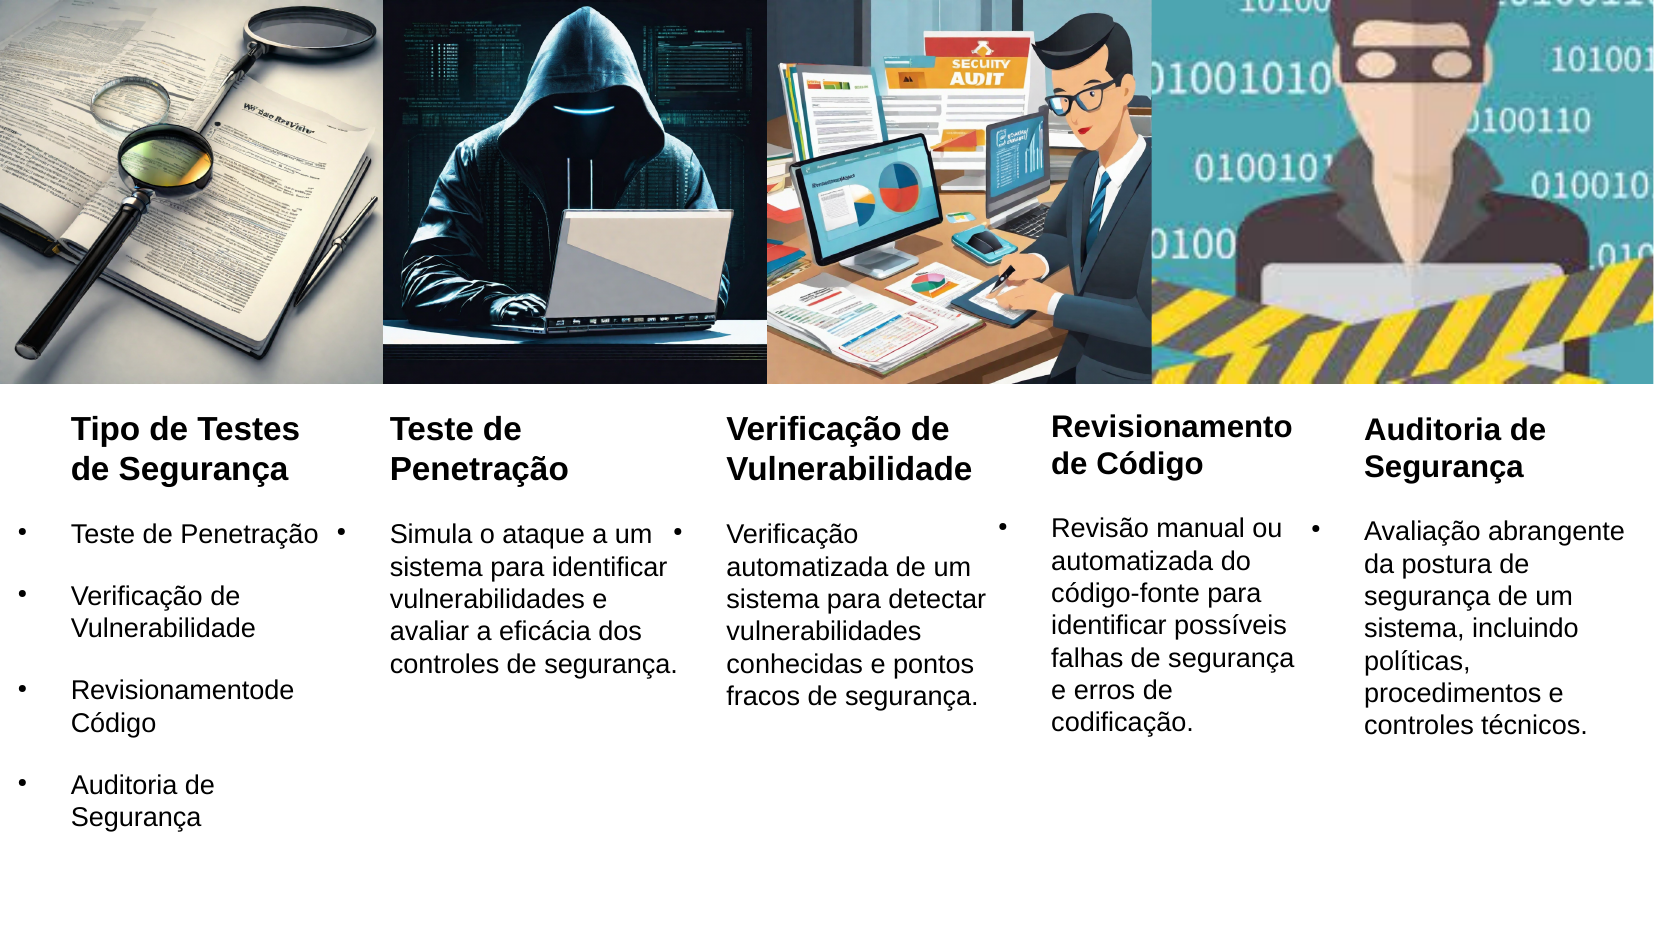

Revisionamento de Código
Revisão manual ou automatizada do código-fonte para identificar possíveis falhas de segurança e erros de codificação.
# Tipo de Testes de Segurança
Teste de Penetração
Verificação de Vulnerabilidade
Revisionamentode Código
Auditoria de Segurança
Teste de Penetração
Simula o ataque a um sistema para identificar vulnerabilidades e avaliar a eficácia dos controles de segurança.
Verificação de Vulnerabilidade
Verificação automatizada de um sistema para detectar vulnerabilidades conhecidas e pontos fracos de segurança.
Auditoria de Segurança
Avaliação abrangente da postura de segurança de um sistema, incluindo políticas, procedimentos e controles técnicos.